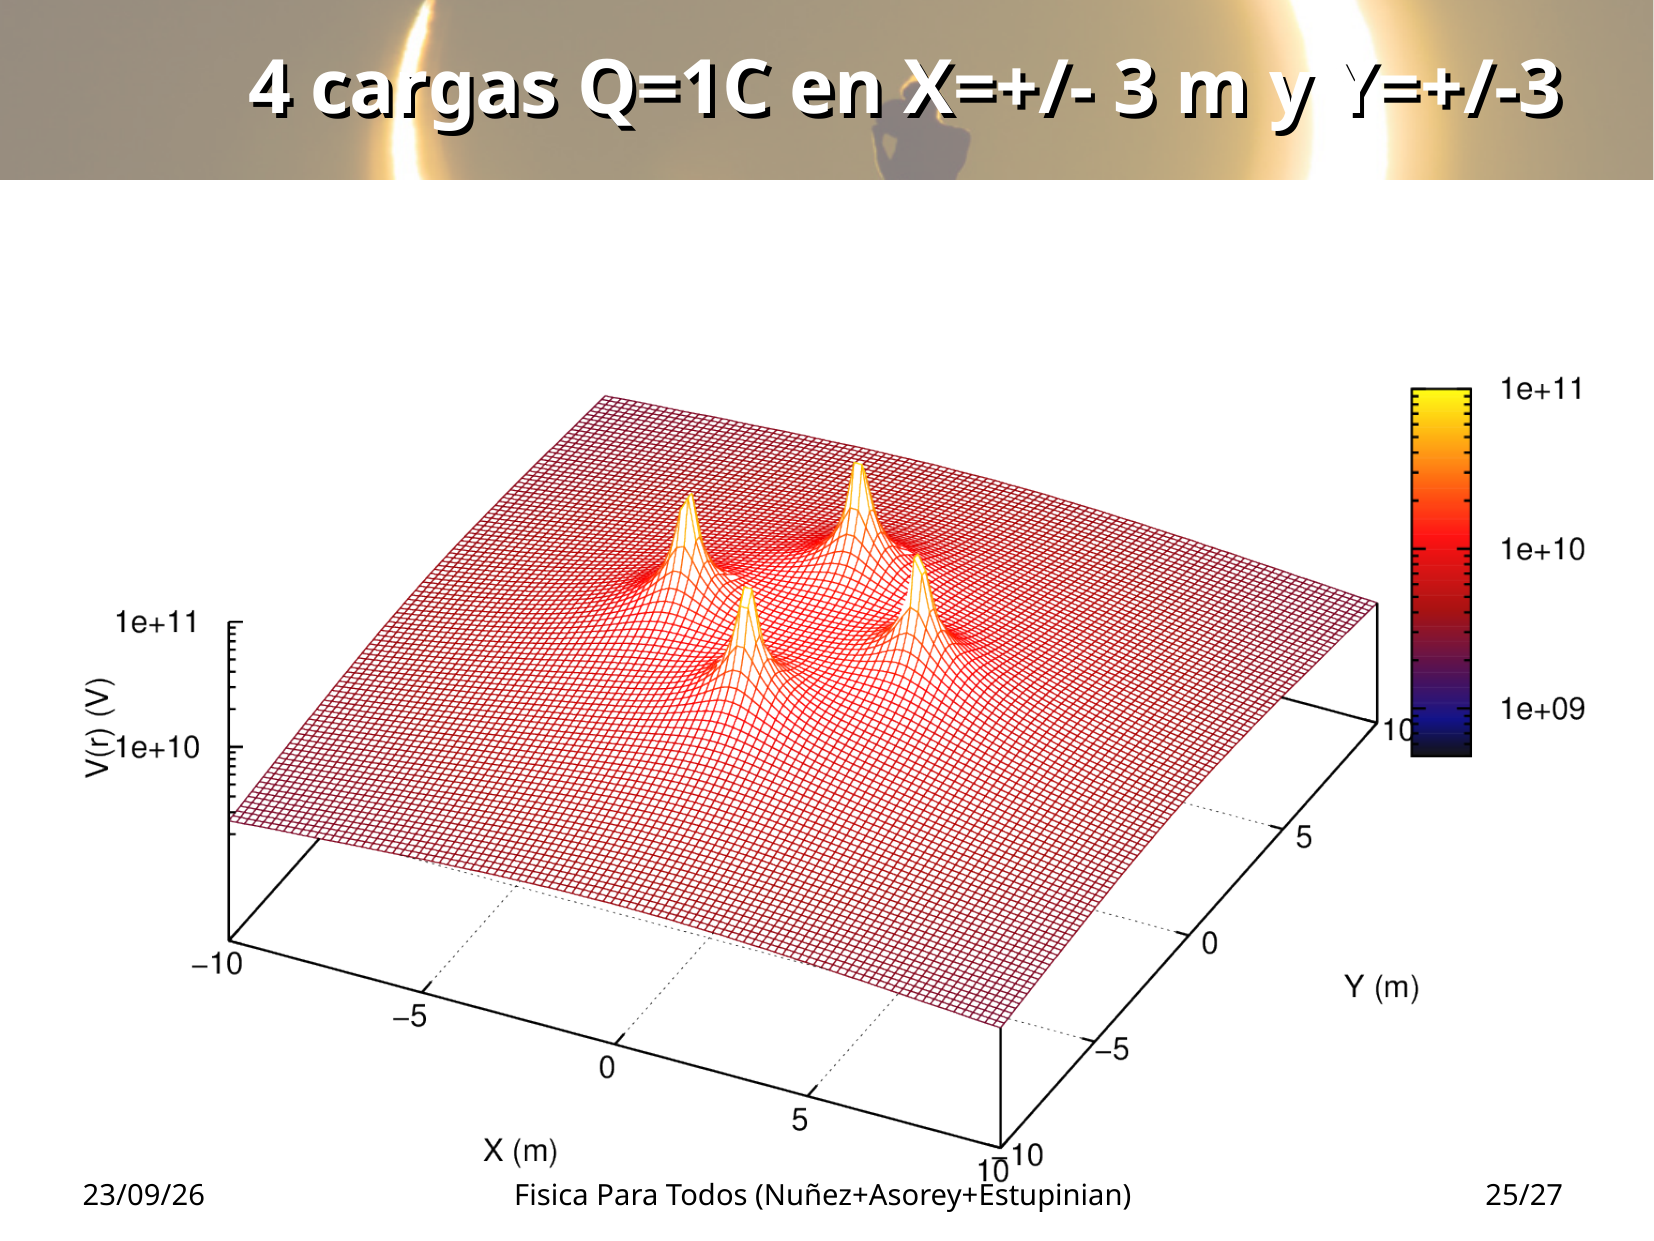

# 4 cargas Q=1C en X=+/- 3 m y Y=+/-3
Fisica Para Todos (Nuñez+Asorey+Estupinian)
25